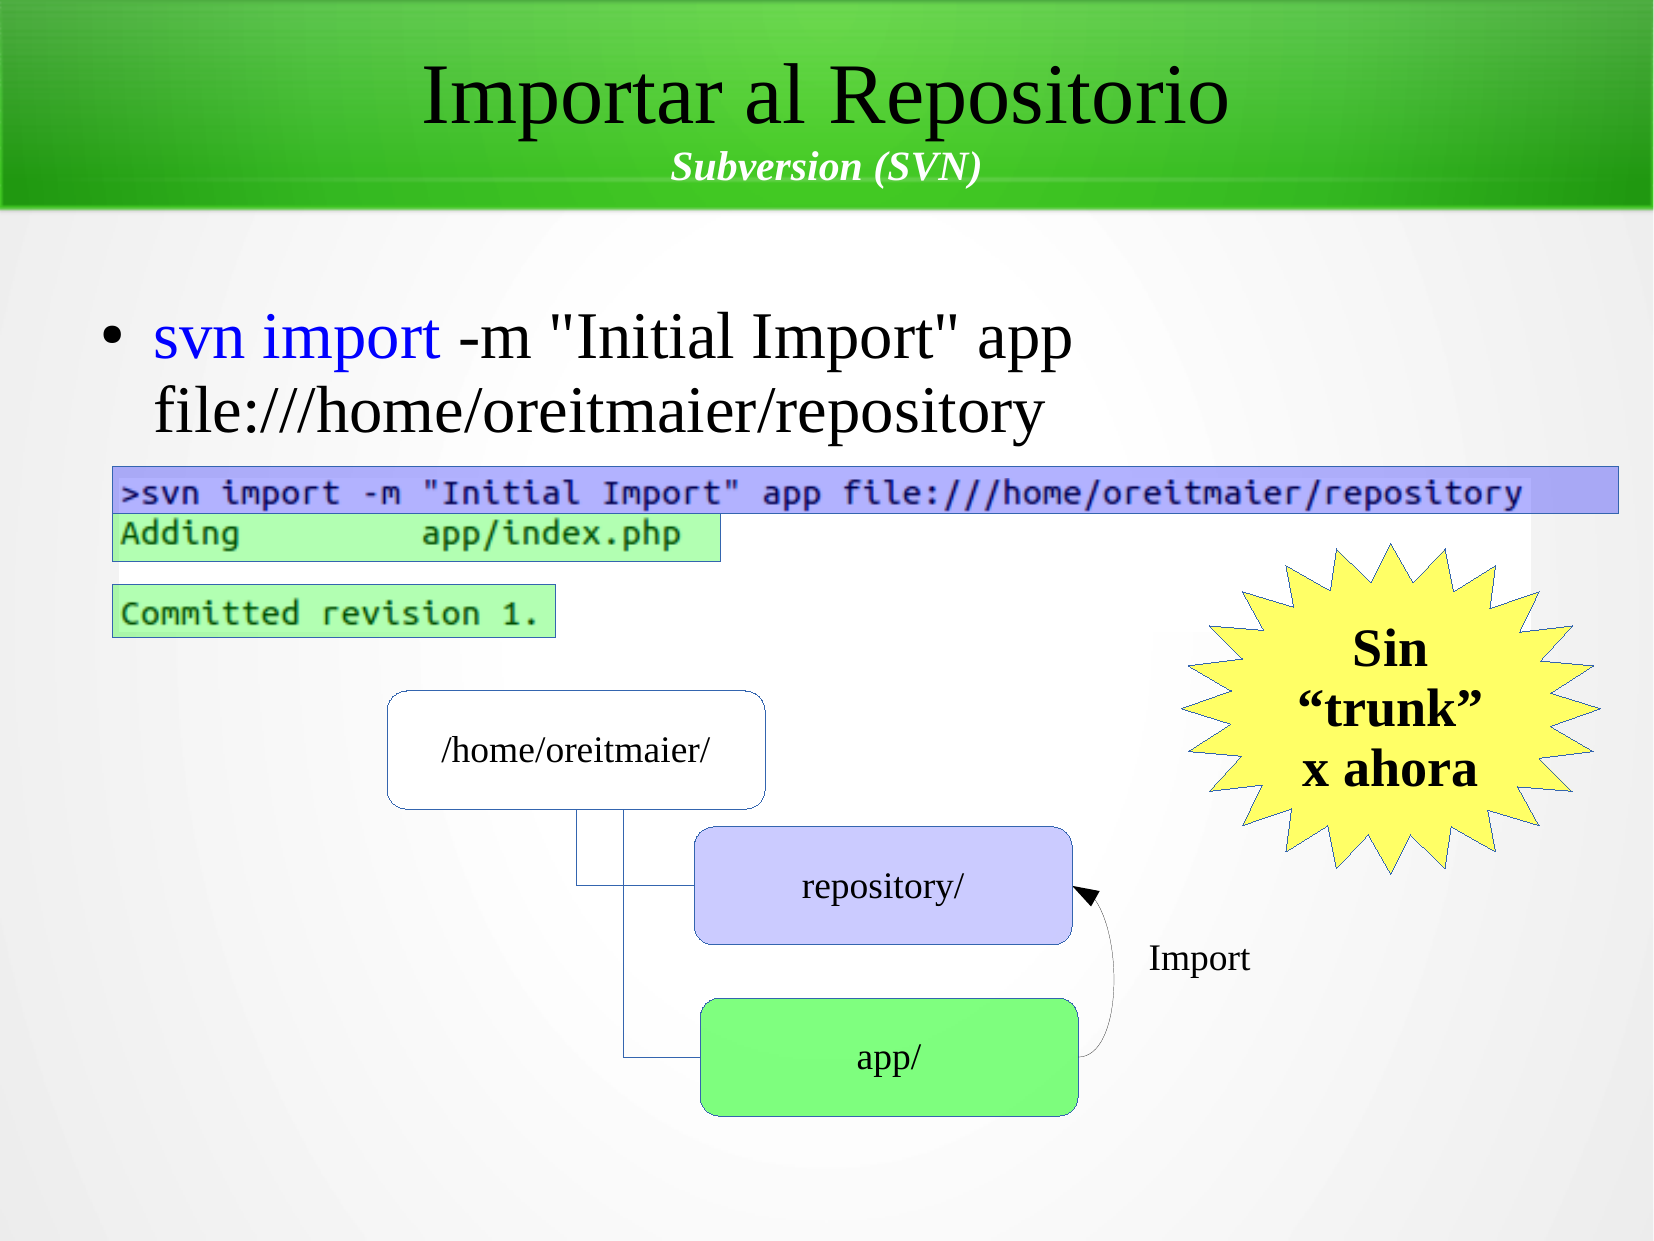

# Importar al Repositorio Subversion (SVN)
svn import -m "Initial Import" app file:///home/oreitmaier/repository
Sin
“trunk”
x ahora
/home/oreitmaier/
repository/
Import
app/